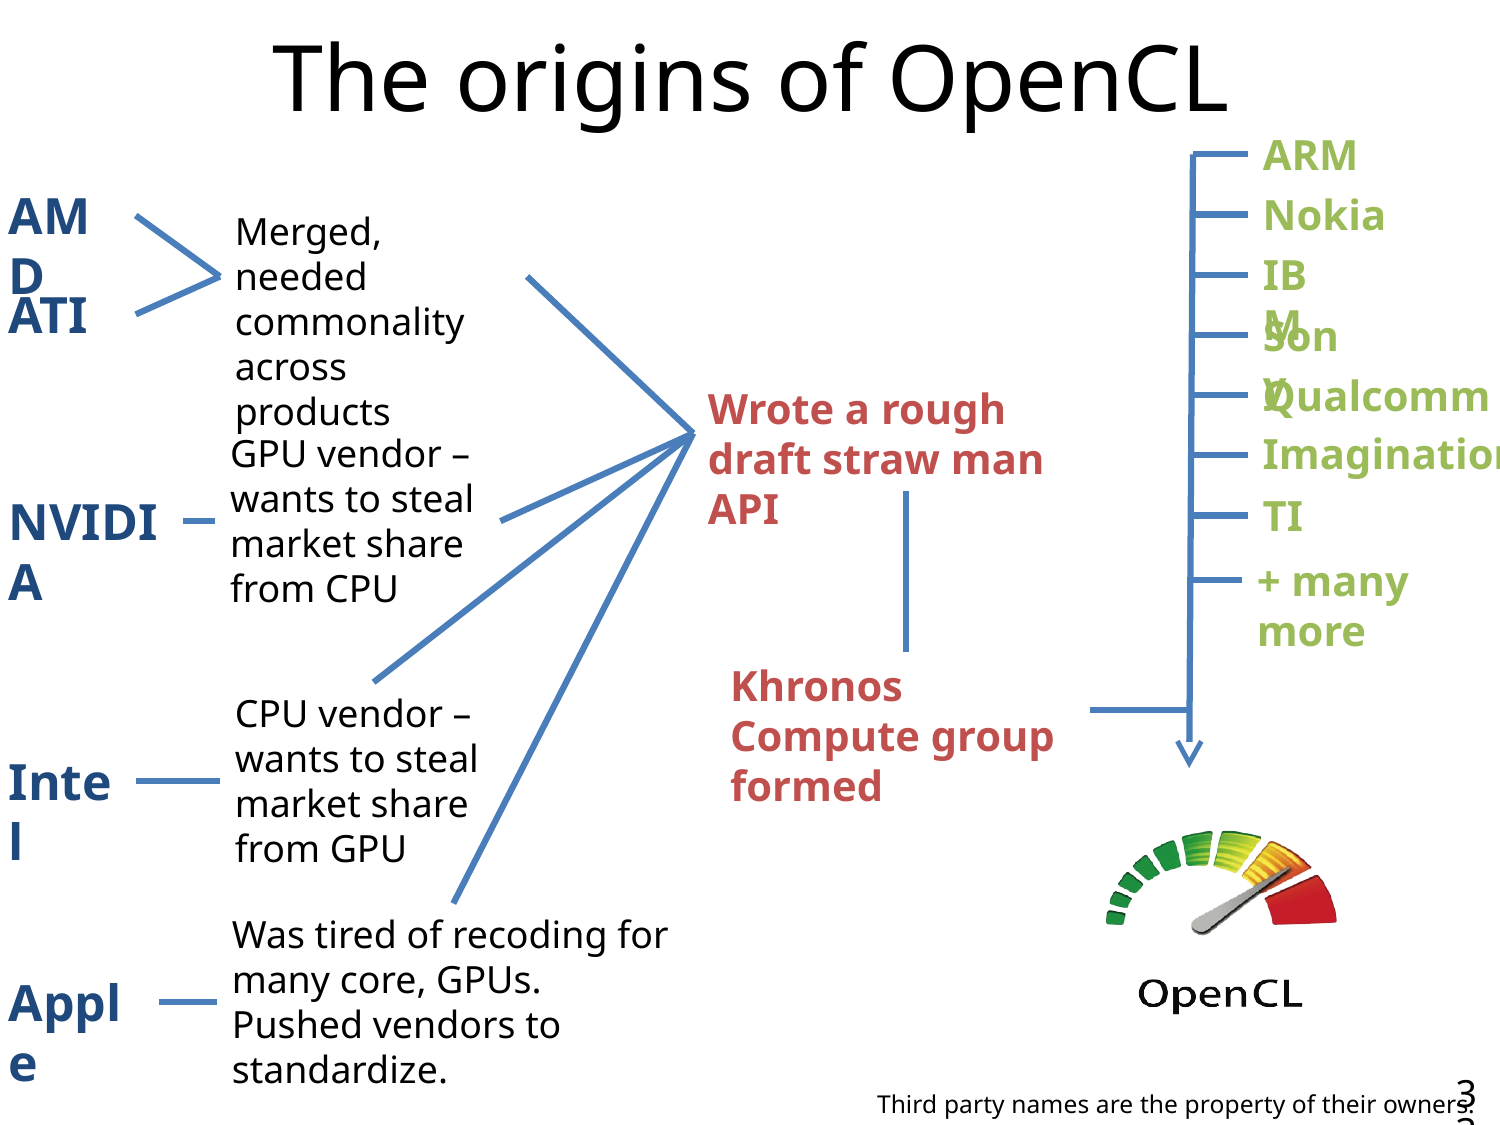

# The origins of OpenCL
ARM
AMD
Nokia
Merged, needed commonality across products
IBM
ATI
Sony
Qualcomm
Wrote a rough draft straw man API
Imagination
GPU vendor – wants to steal market share from CPU
TI
NVIDIA
+ many more
Khronos Compute group formed
CPU vendor – wants to steal market share from GPU
Intel
Was tired of recoding for many core, GPUs.
Pushed vendors to standardize.
Apple
33
Third party names are the property of their owners.